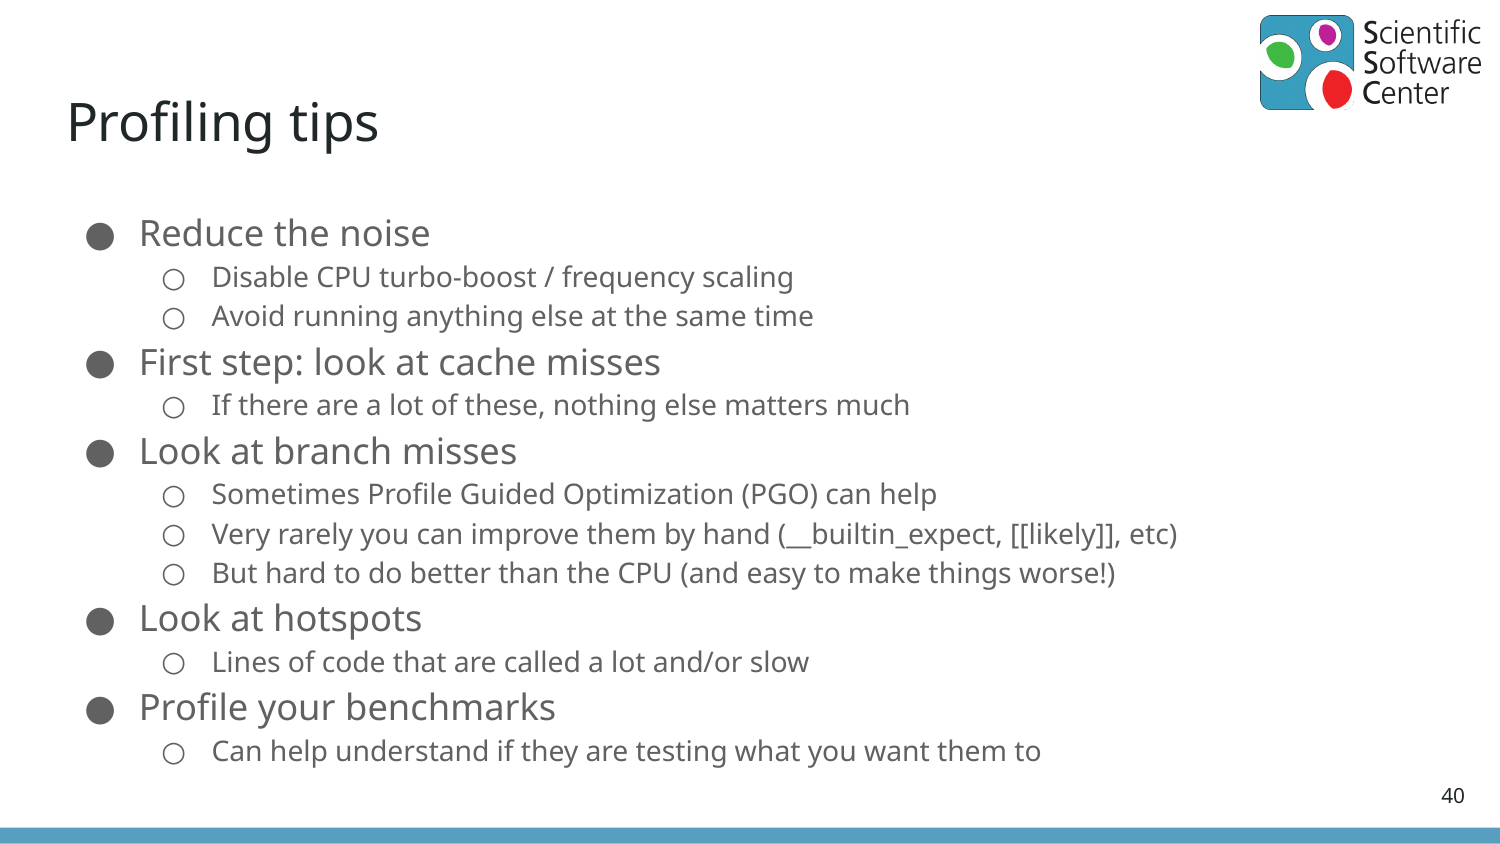

# Profiling tips
Reduce the noise
Disable CPU turbo-boost / frequency scaling
Avoid running anything else at the same time
First step: look at cache misses
If there are a lot of these, nothing else matters much
Look at branch misses
Sometimes Profile Guided Optimization (PGO) can help
Very rarely you can improve them by hand (__builtin_expect, [[likely]], etc)
But hard to do better than the CPU (and easy to make things worse!)
Look at hotspots
Lines of code that are called a lot and/or slow
Profile your benchmarks
Can help understand if they are testing what you want them to